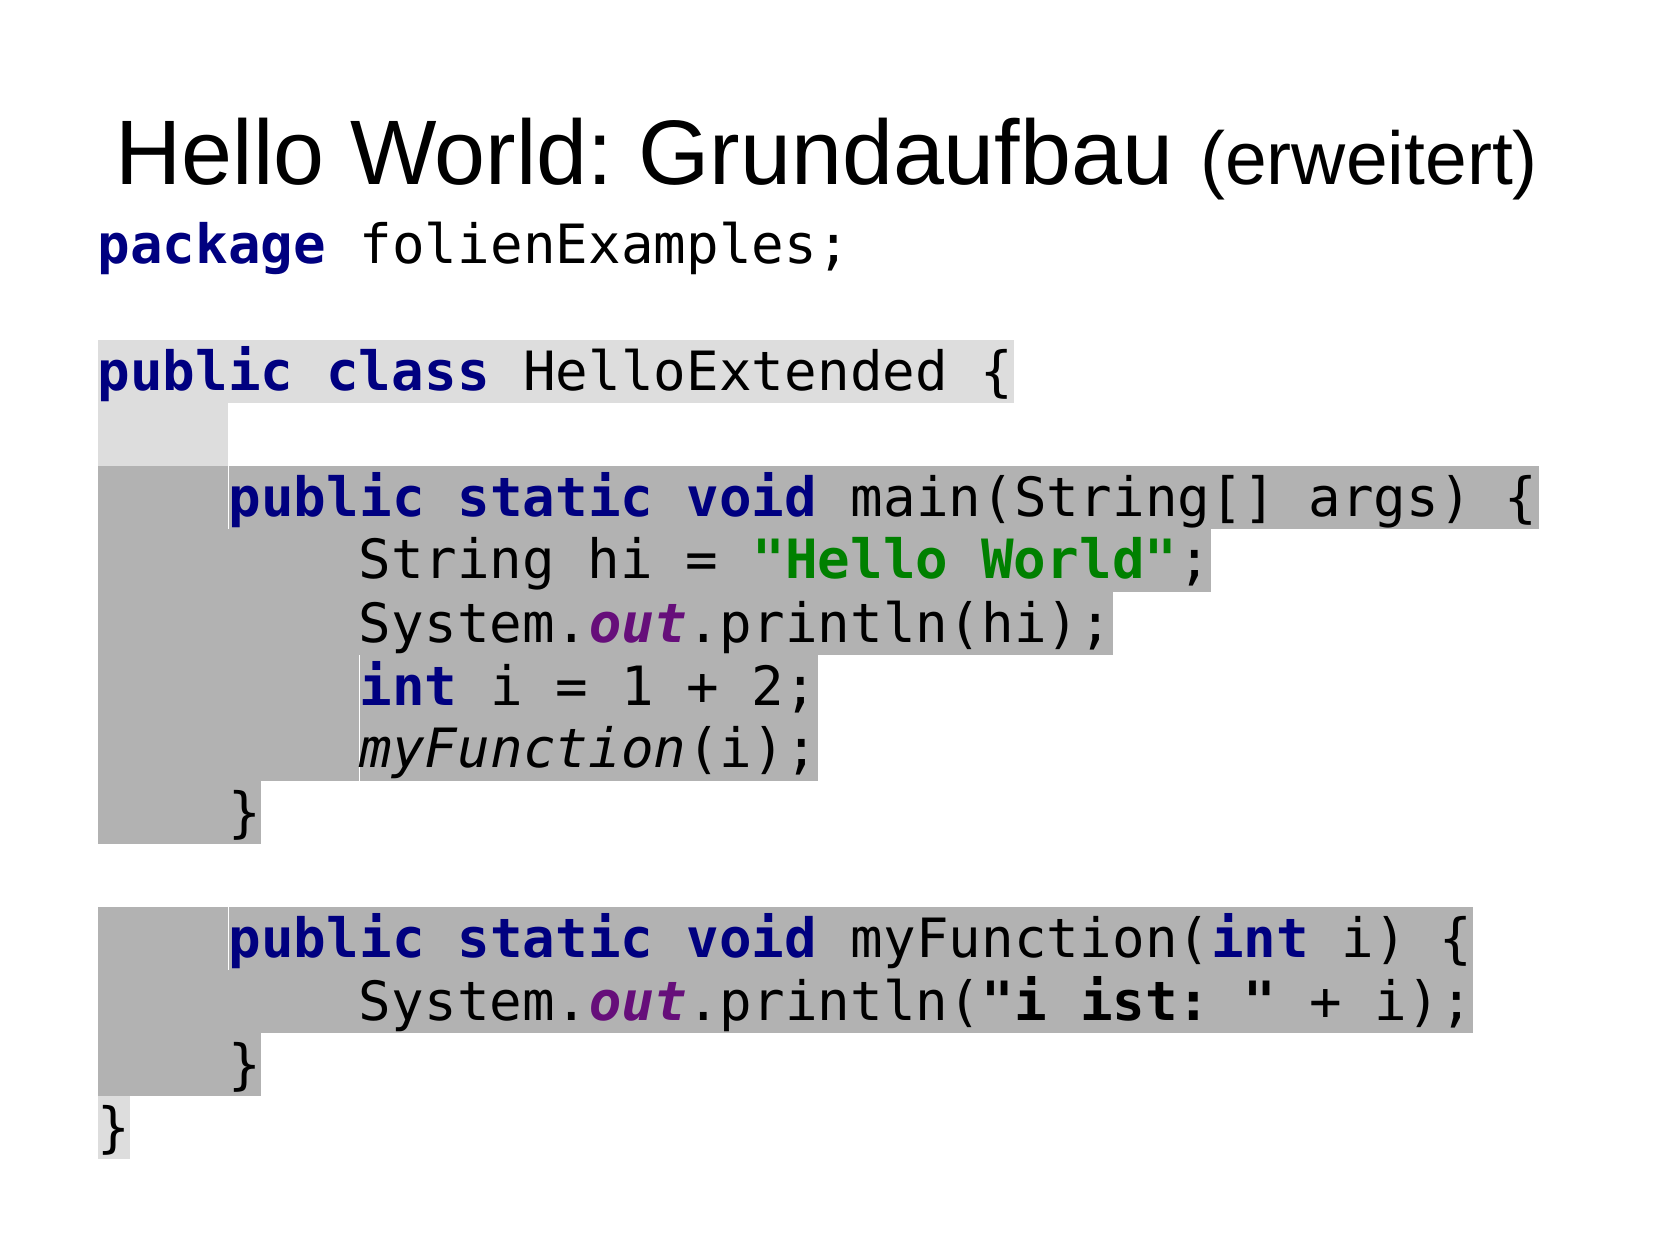

# Hello World: Grundaufbau (erweitert)
package folienExamples;
public class HelloExtended {
 public static void main(String[] args) {
 String hi = "Hello World";
 System.out.println(hi);
 int i = 1 + 2;
 myFunction(i);
 }
 public static void myFunction(int i) {
 System.out.println("i ist: " + i);
 }
}